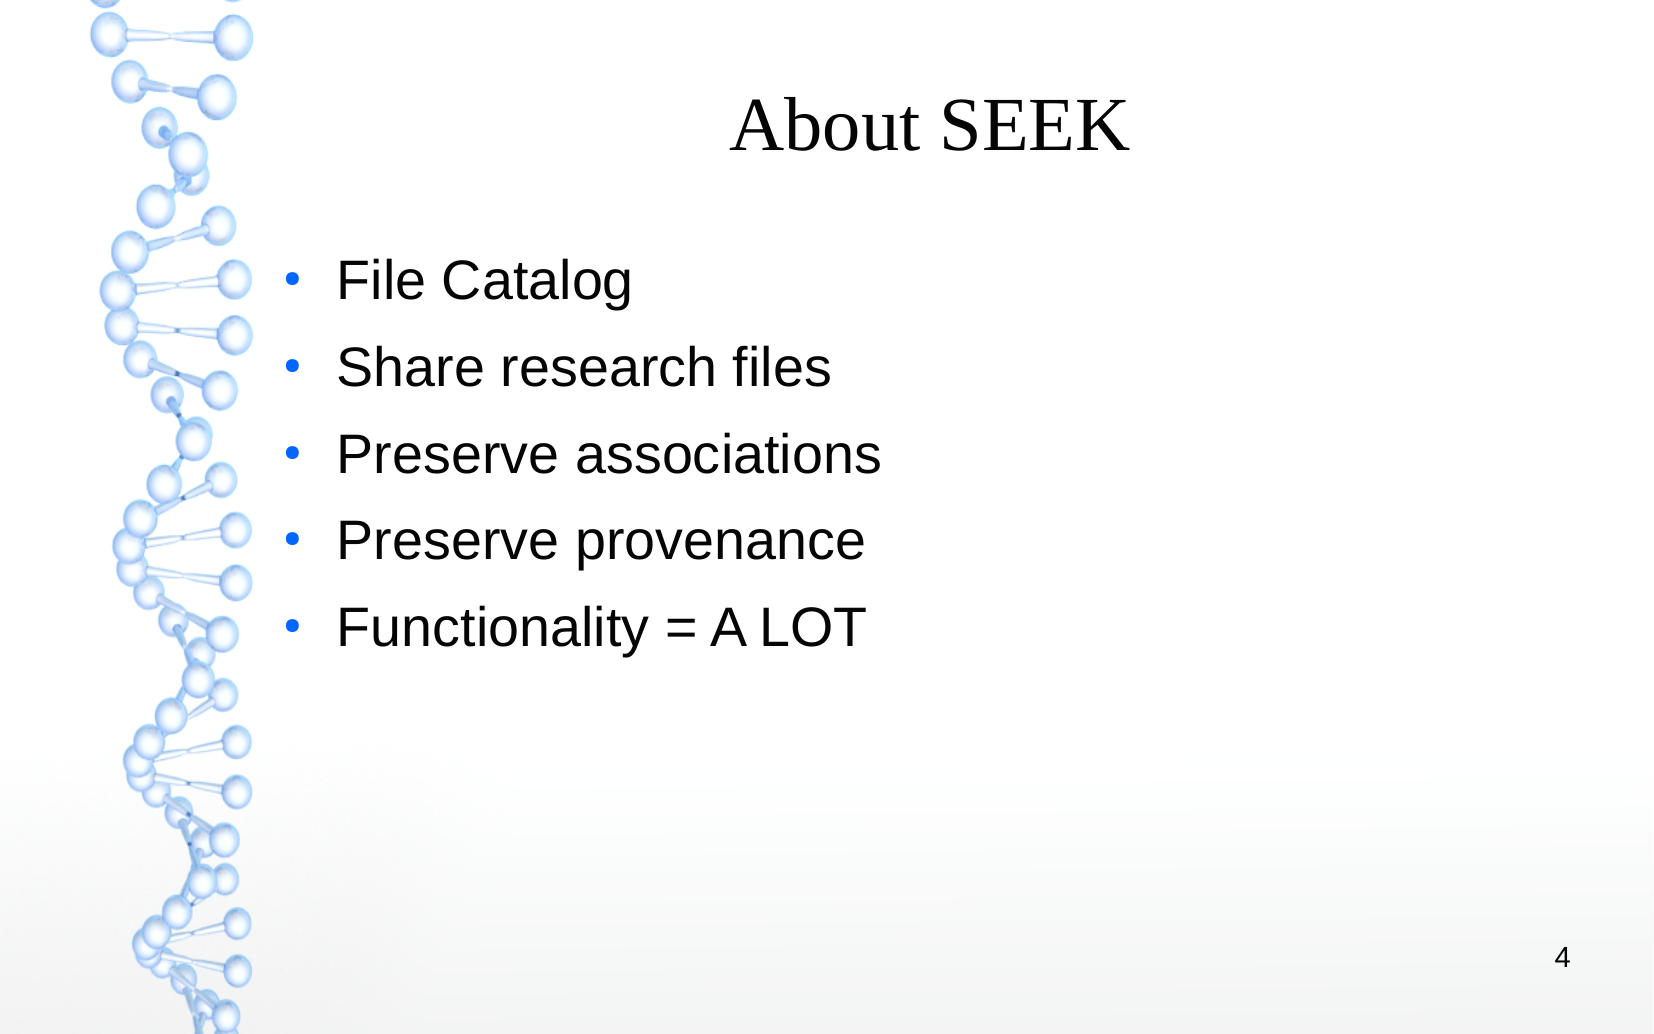

# About SEEK
File Catalog
Share research files
Preserve associations
Preserve provenance
Functionality = A LOT
4